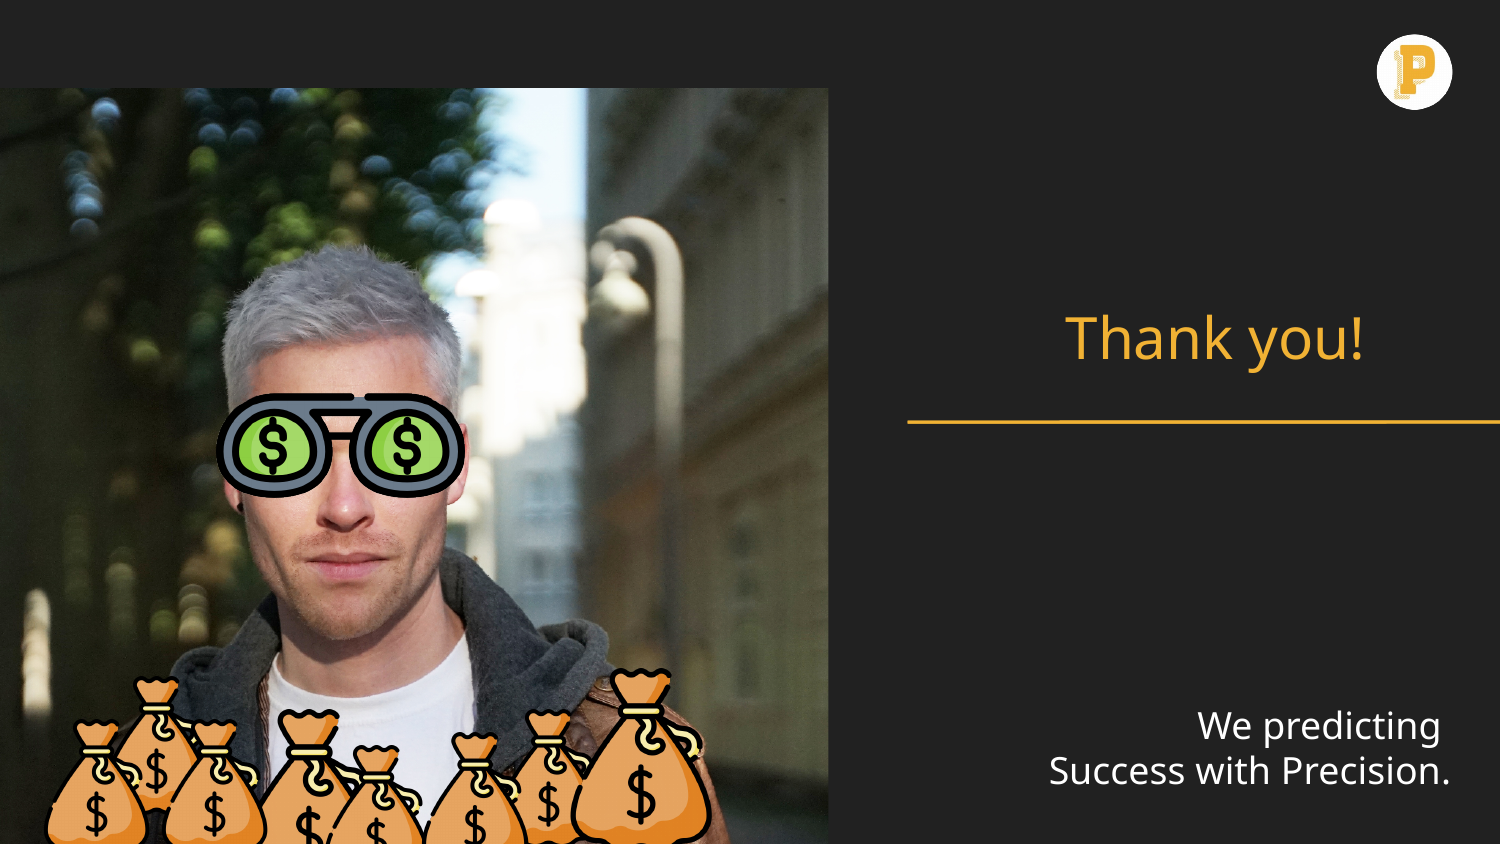

# Thank you!
We predicting
Success with Precision.